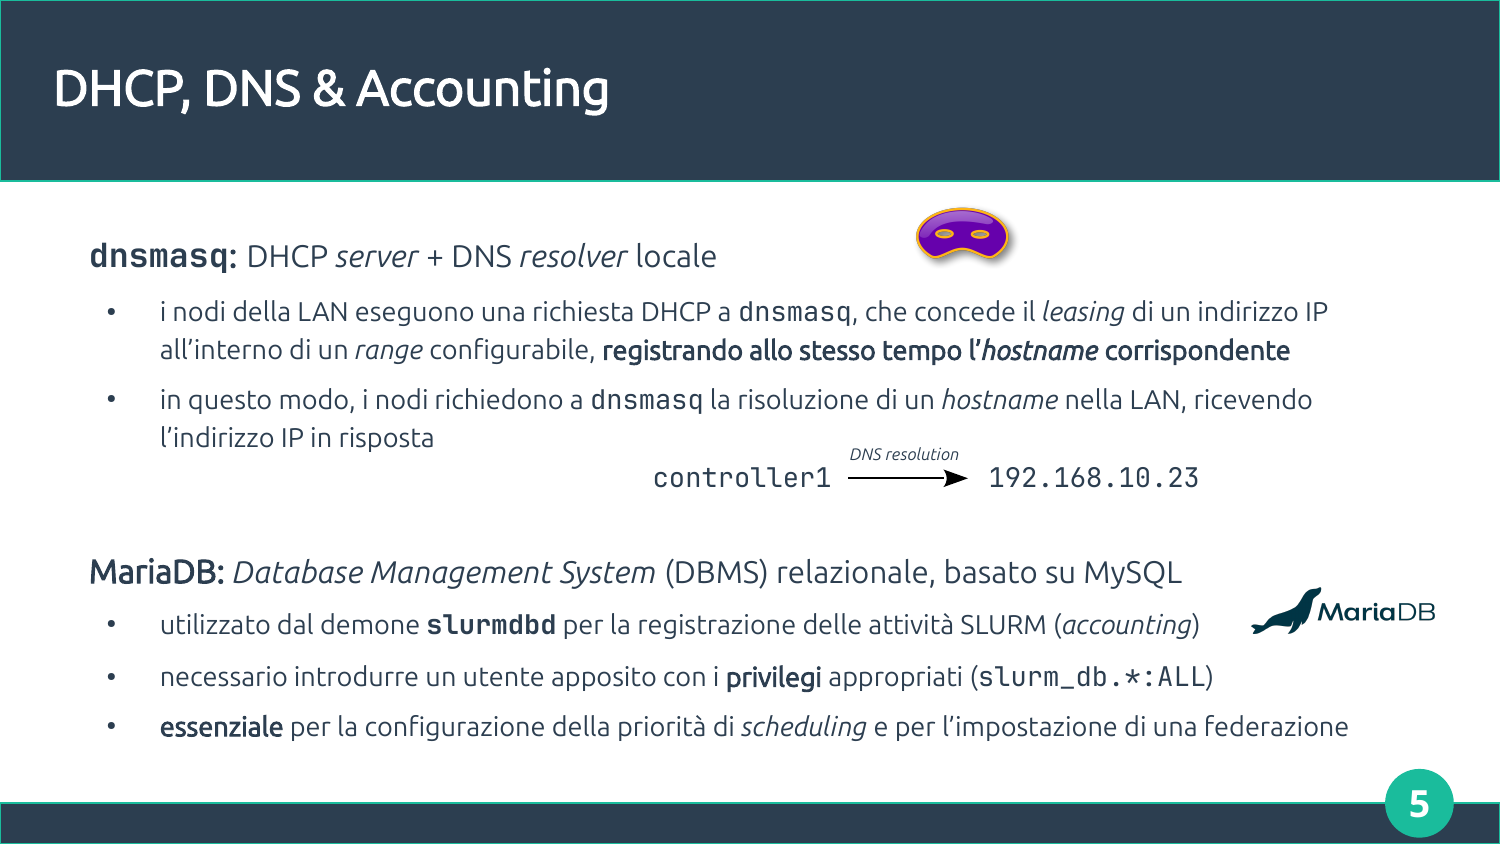

# DHCP, DNS & Accounting
dnsmasq: DHCP server + DNS resolver locale
i nodi della LAN eseguono una richiesta DHCP a dnsmasq, che concede il leasing di un indirizzo IP all’interno di un range configurabile, registrando allo stesso tempo l’hostname corrispondente
in questo modo, i nodi richiedono a dnsmasq la risoluzione di un hostname nella LAN, ricevendo l’indirizzo IP in risposta
MariaDB: Database Management System (DBMS) relazionale, basato su MySQL
utilizzato dal demone slurmdbd per la registrazione delle attività SLURM (accounting)
necessario introdurre un utente apposito con i privilegi appropriati (slurm_db.*:ALL)
essenziale per la configurazione della priorità di scheduling e per l’impostazione di una federazione
DNS resolution
controller1
192.168.10.23
5